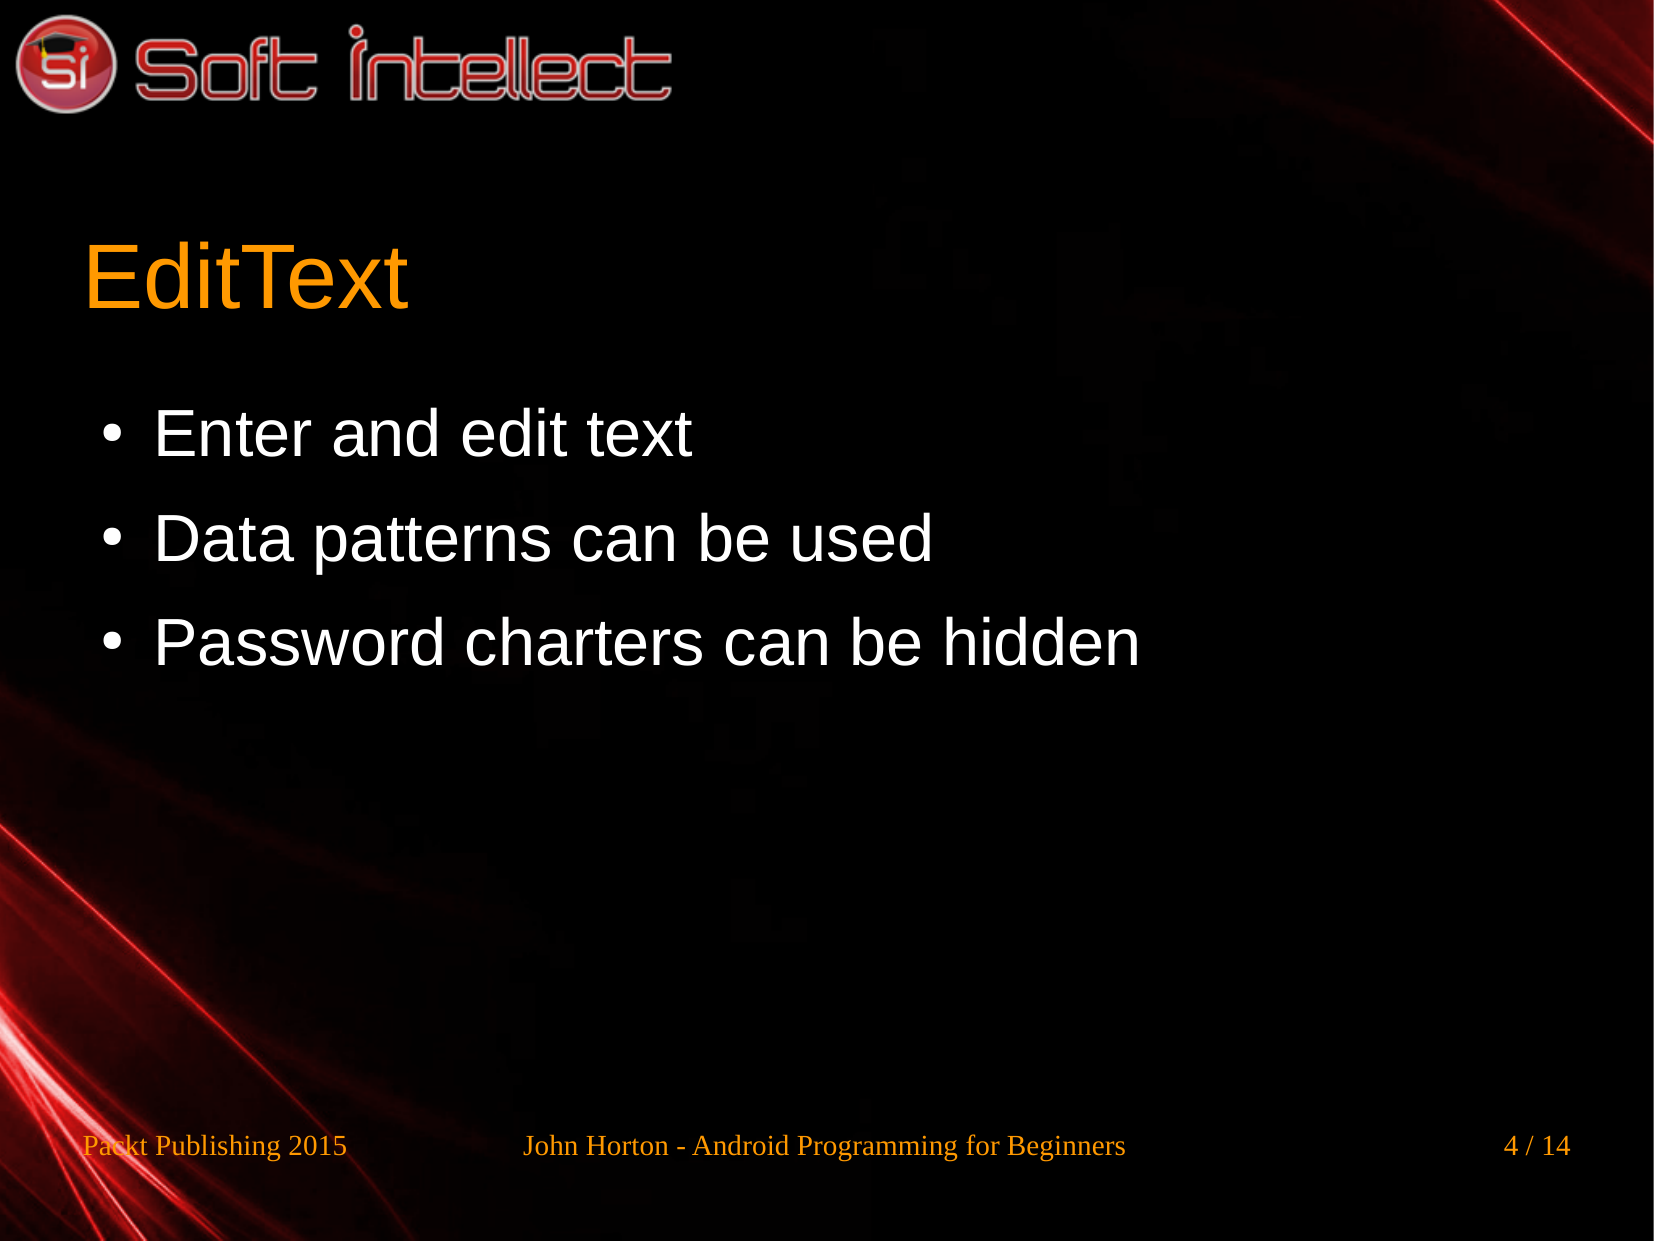

# EditText
Enter and edit text
Data patterns can be used
Password charters can be hidden
Packt Publishing 2015
John Horton - Android Programming for Beginners
4